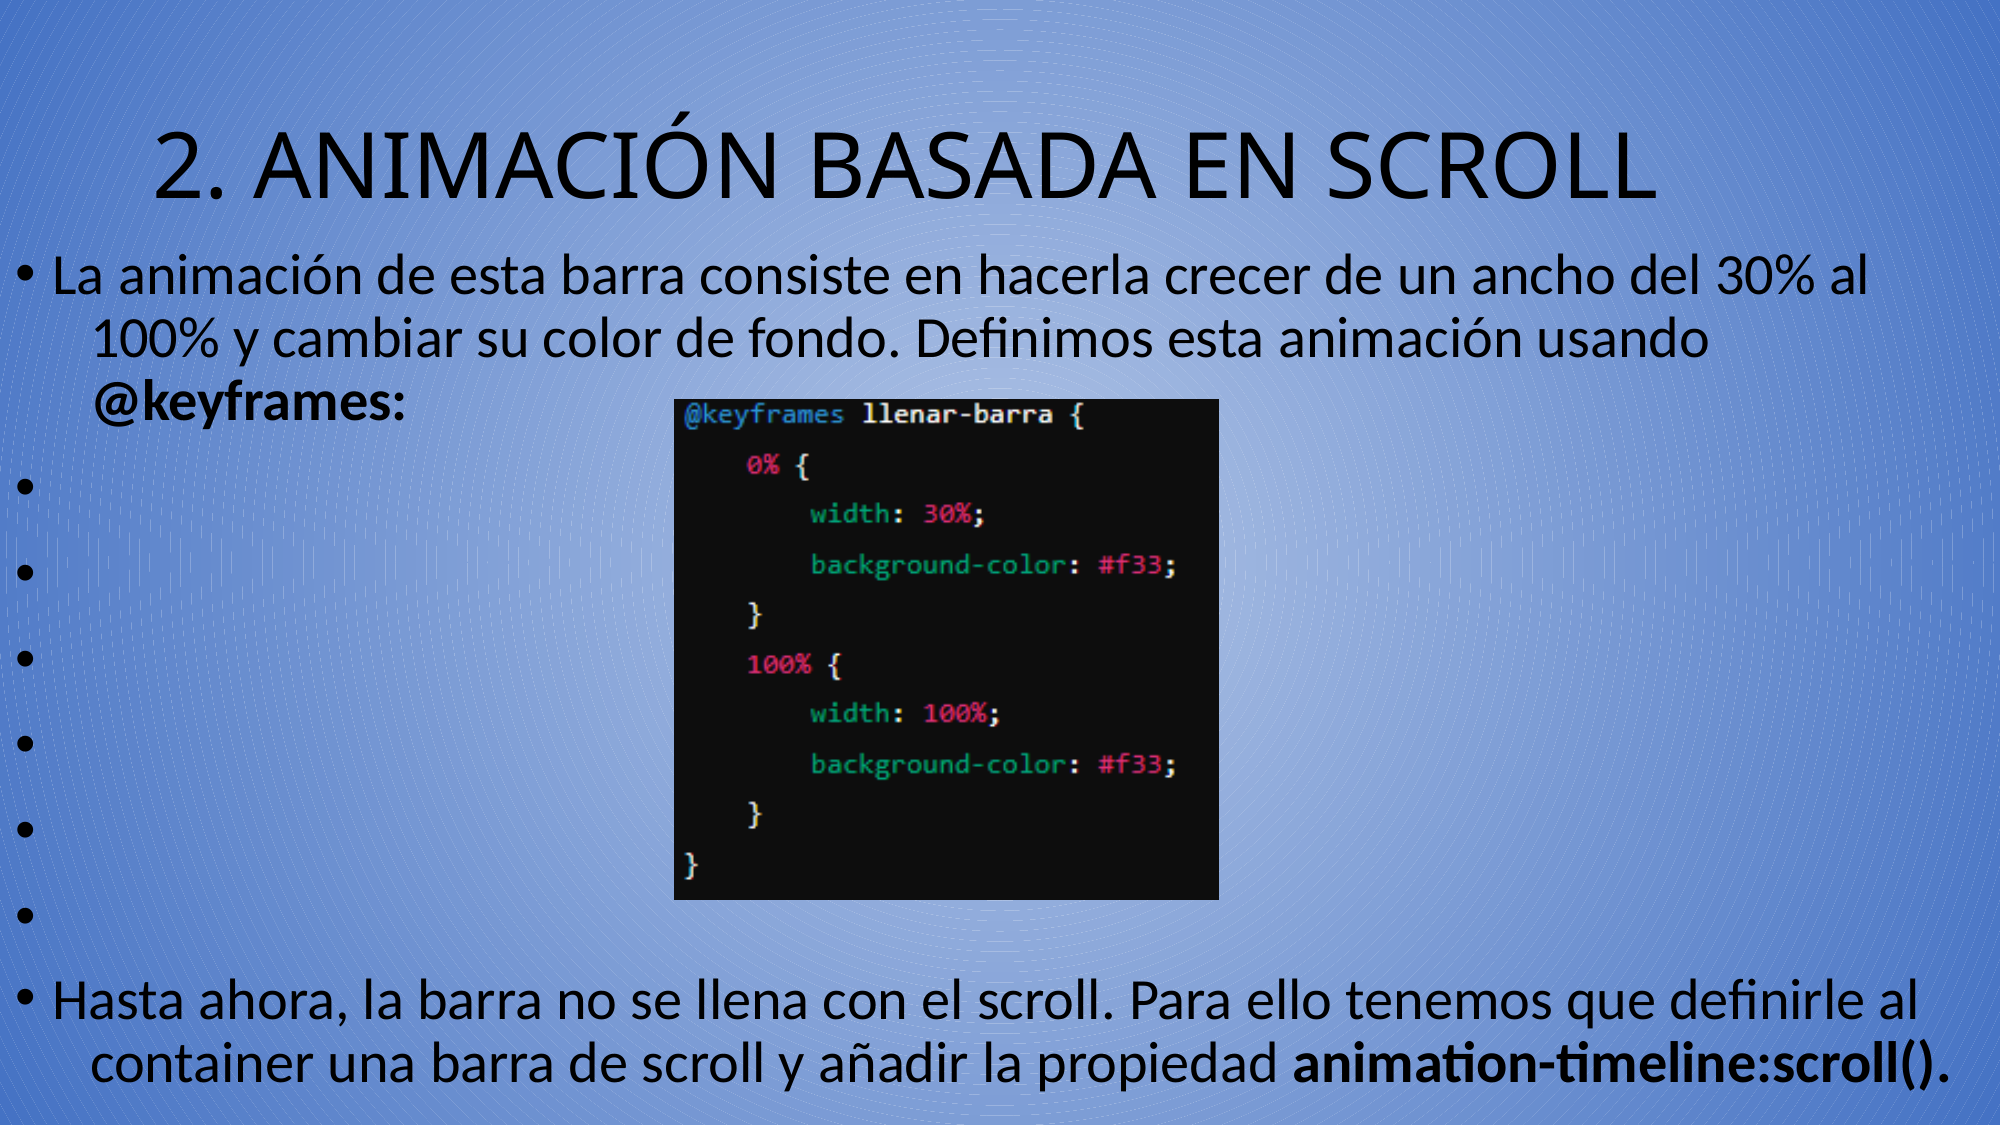

# 2. ANIMACIÓN BASADA EN SCROLL
La animación de esta barra consiste en hacerla crecer de un ancho del 30% al 100% y cambiar su color de fondo. Definimos esta animación usando @keyframes:
Hasta ahora, la barra no se llena con el scroll. Para ello tenemos que definirle al container una barra de scroll y añadir la propiedad animation-timeline:scroll().